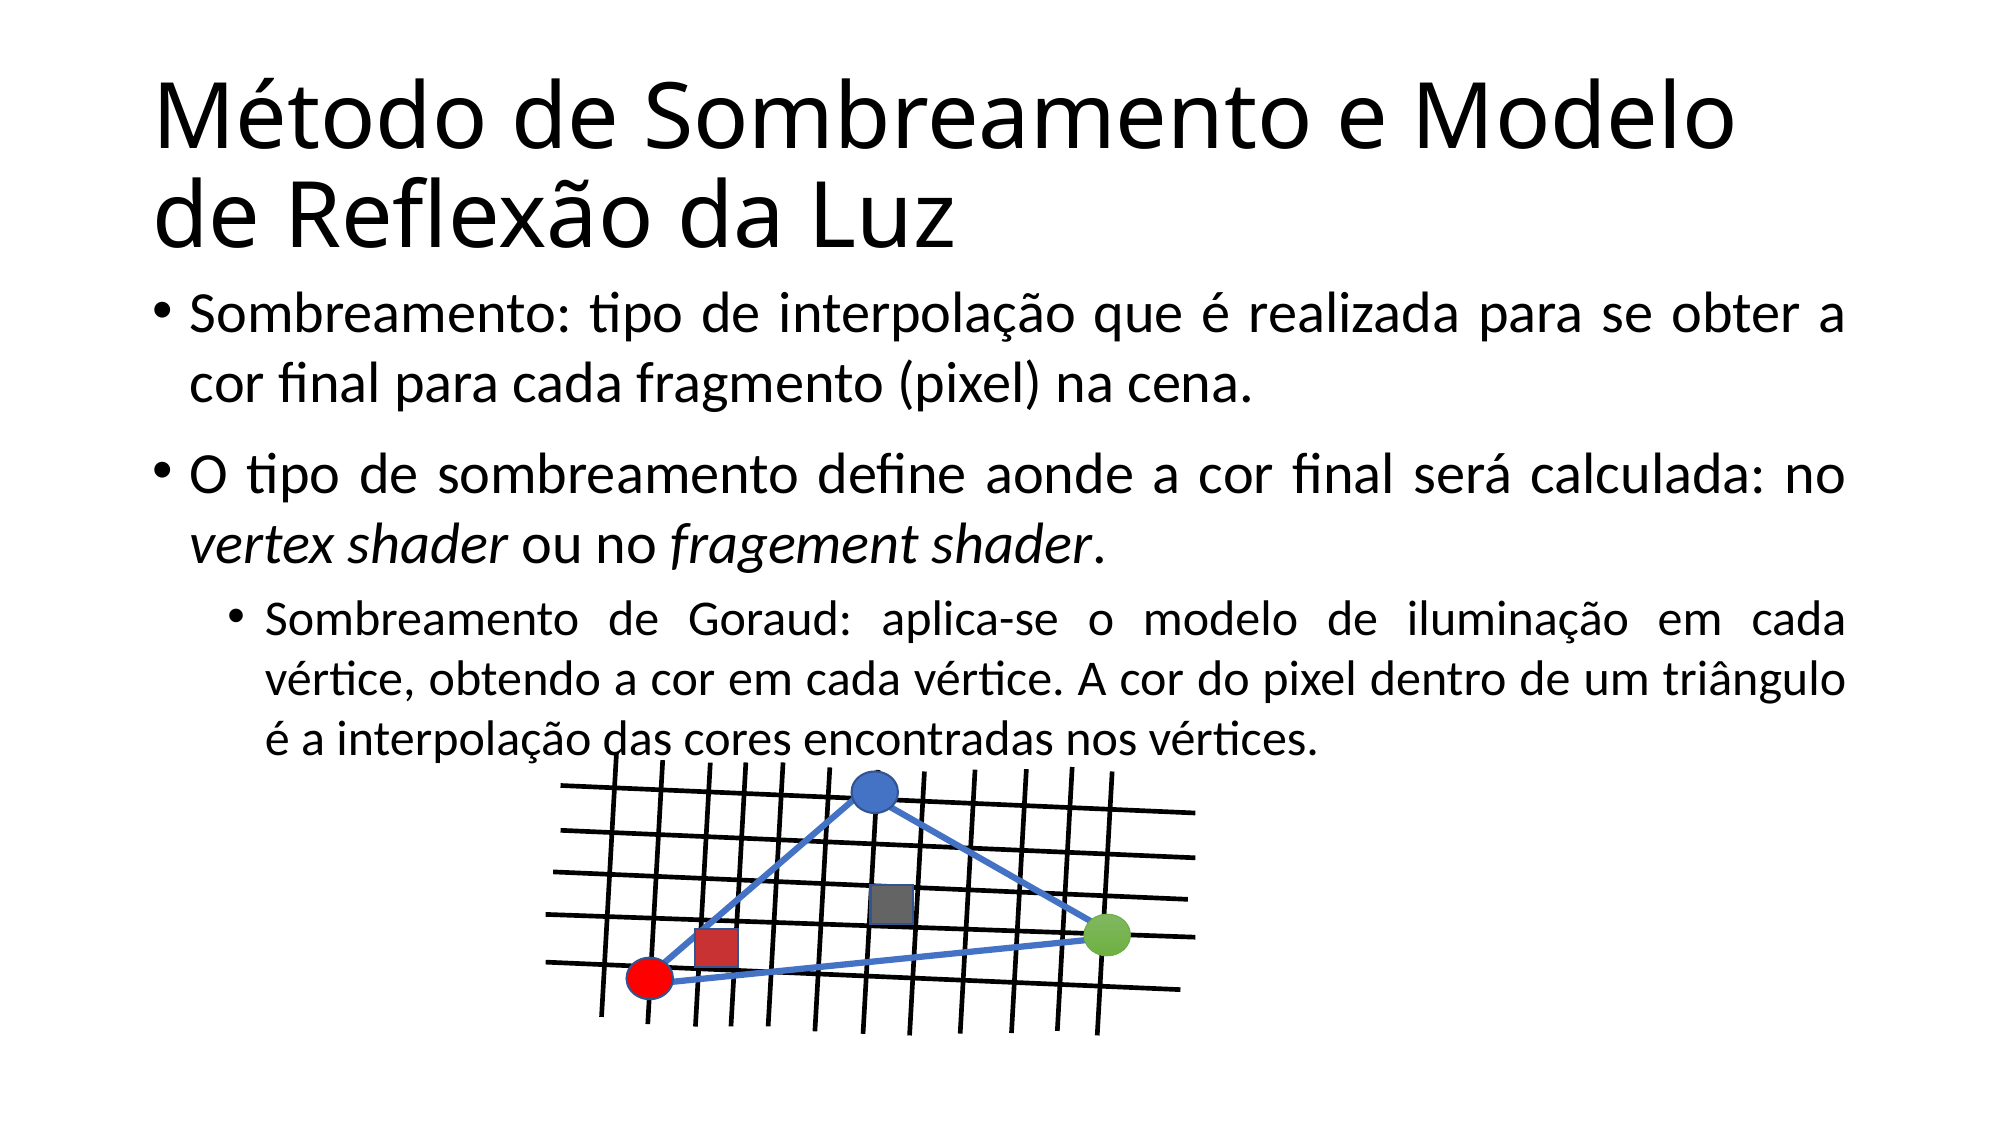

# Método de Sombreamento e Modelo de Reflexão da Luz
Sombreamento: tipo de interpolação que é realizada para se obter a cor final para cada fragmento (pixel) na cena.
O tipo de sombreamento define aonde a cor final será calculada: no vertex shader ou no fragement shader.
Sombreamento de Goraud: aplica-se o modelo de iluminação em cada vértice, obtendo a cor em cada vértice. A cor do pixel dentro de um triângulo é a interpolação das cores encontradas nos vértices.